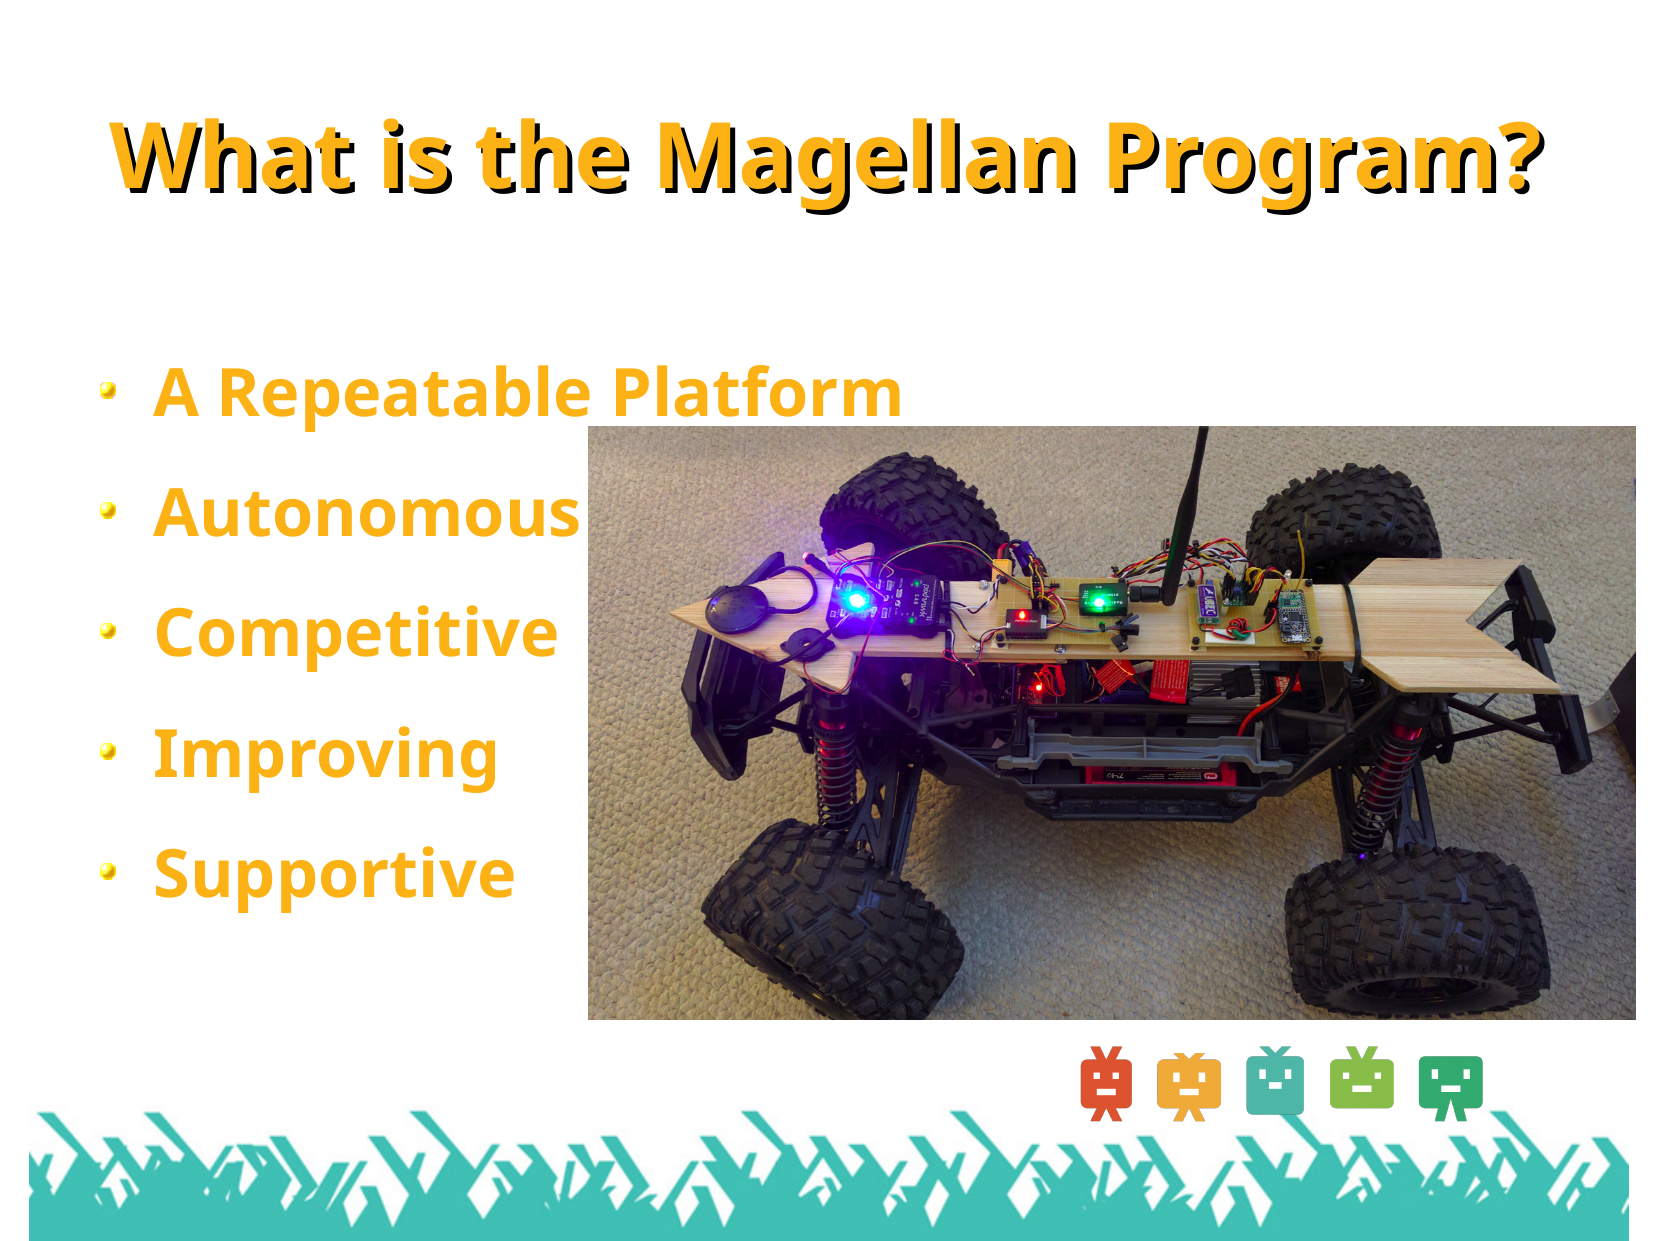

# What is the Magellan Program?
A Repeatable Platform
Autonomous
Competitive
Improving
Supportive